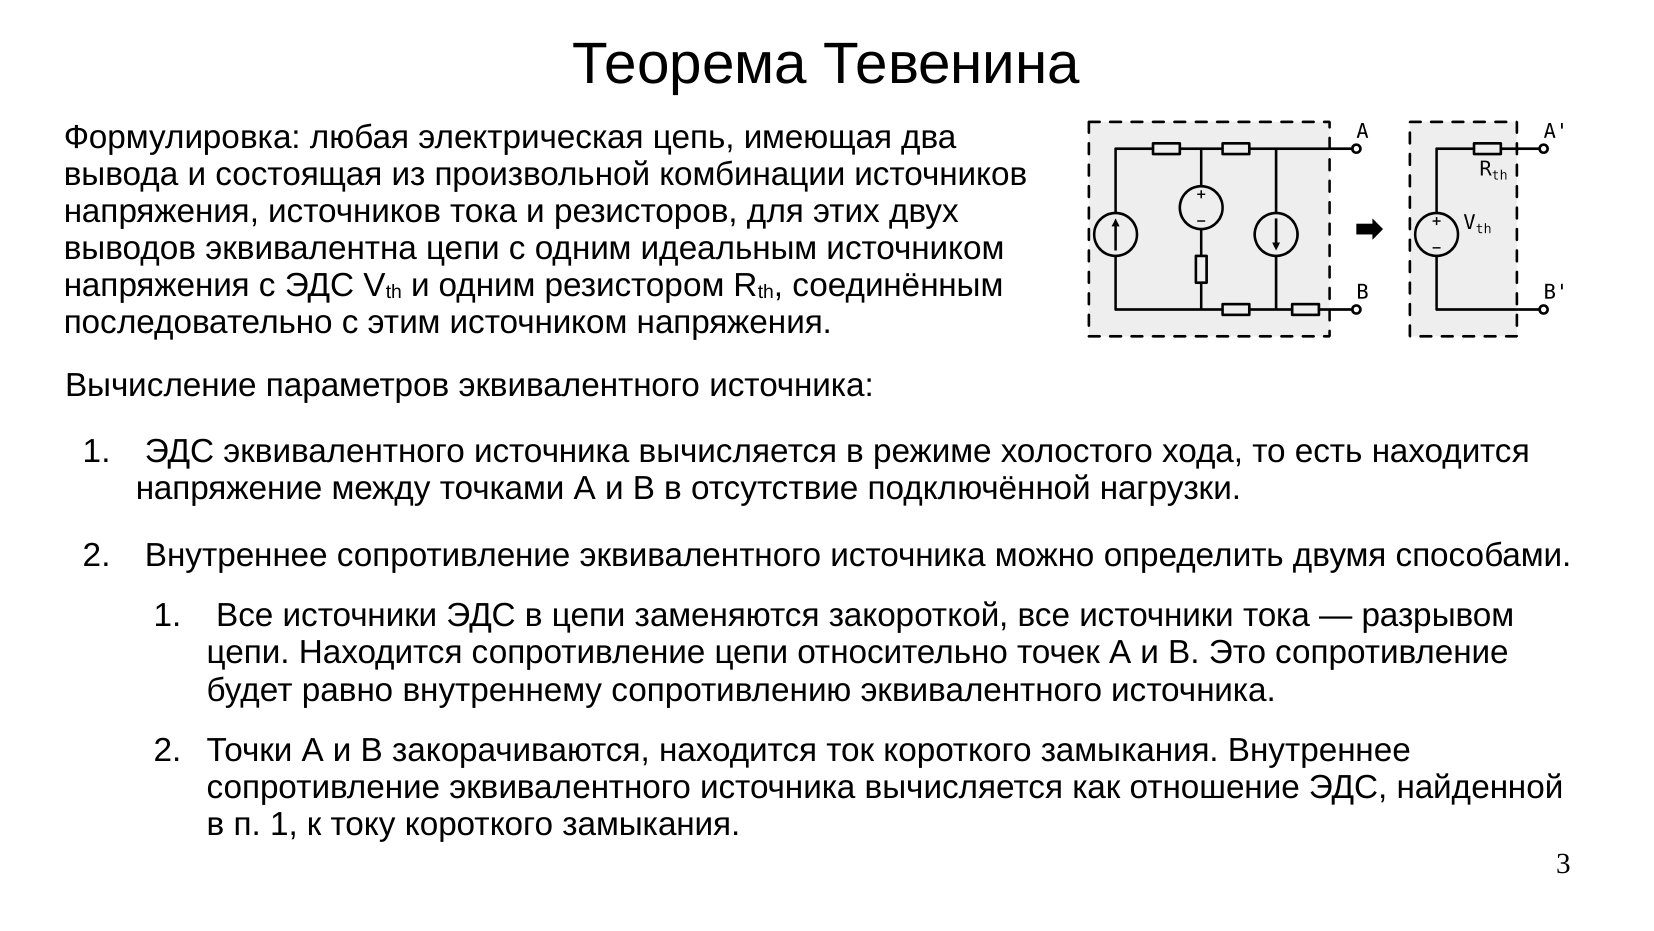

# Теорема Тевенина
Формулировка: любая электрическая цепь, имеющая два вывода и состоящая из произвольной комбинации источников напряжения, источников тока и резисторов, для этих двух выводов эквивалентна цепи с одним идеальным источником напряжения с ЭДС Vth и одним резистором Rth, соединённым последовательно с этим источником напряжения.
Вычисление параметров эквивалентного источника:
 ЭДС эквивалентного источника вычисляется в режиме холостого хода, то есть находится напряжение между точками А и В в отсутствие подключённой нагрузки.
 Внутреннее сопротивление эквивалентного источника можно определить двумя способами.
 Все источники ЭДС в цепи заменяются закороткой, все источники тока — разрывом цепи. Находится сопротивление цепи относительно точек А и В. Это сопротивление будет равно внутреннему сопротивлению эквивалентного источника.
Точки А и В закорачиваются, находится ток короткого замыкания. Внутреннее сопротивление эквивалентного источника вычисляется как отношение ЭДС, найденной в п. 1, к току короткого замыкания.
3